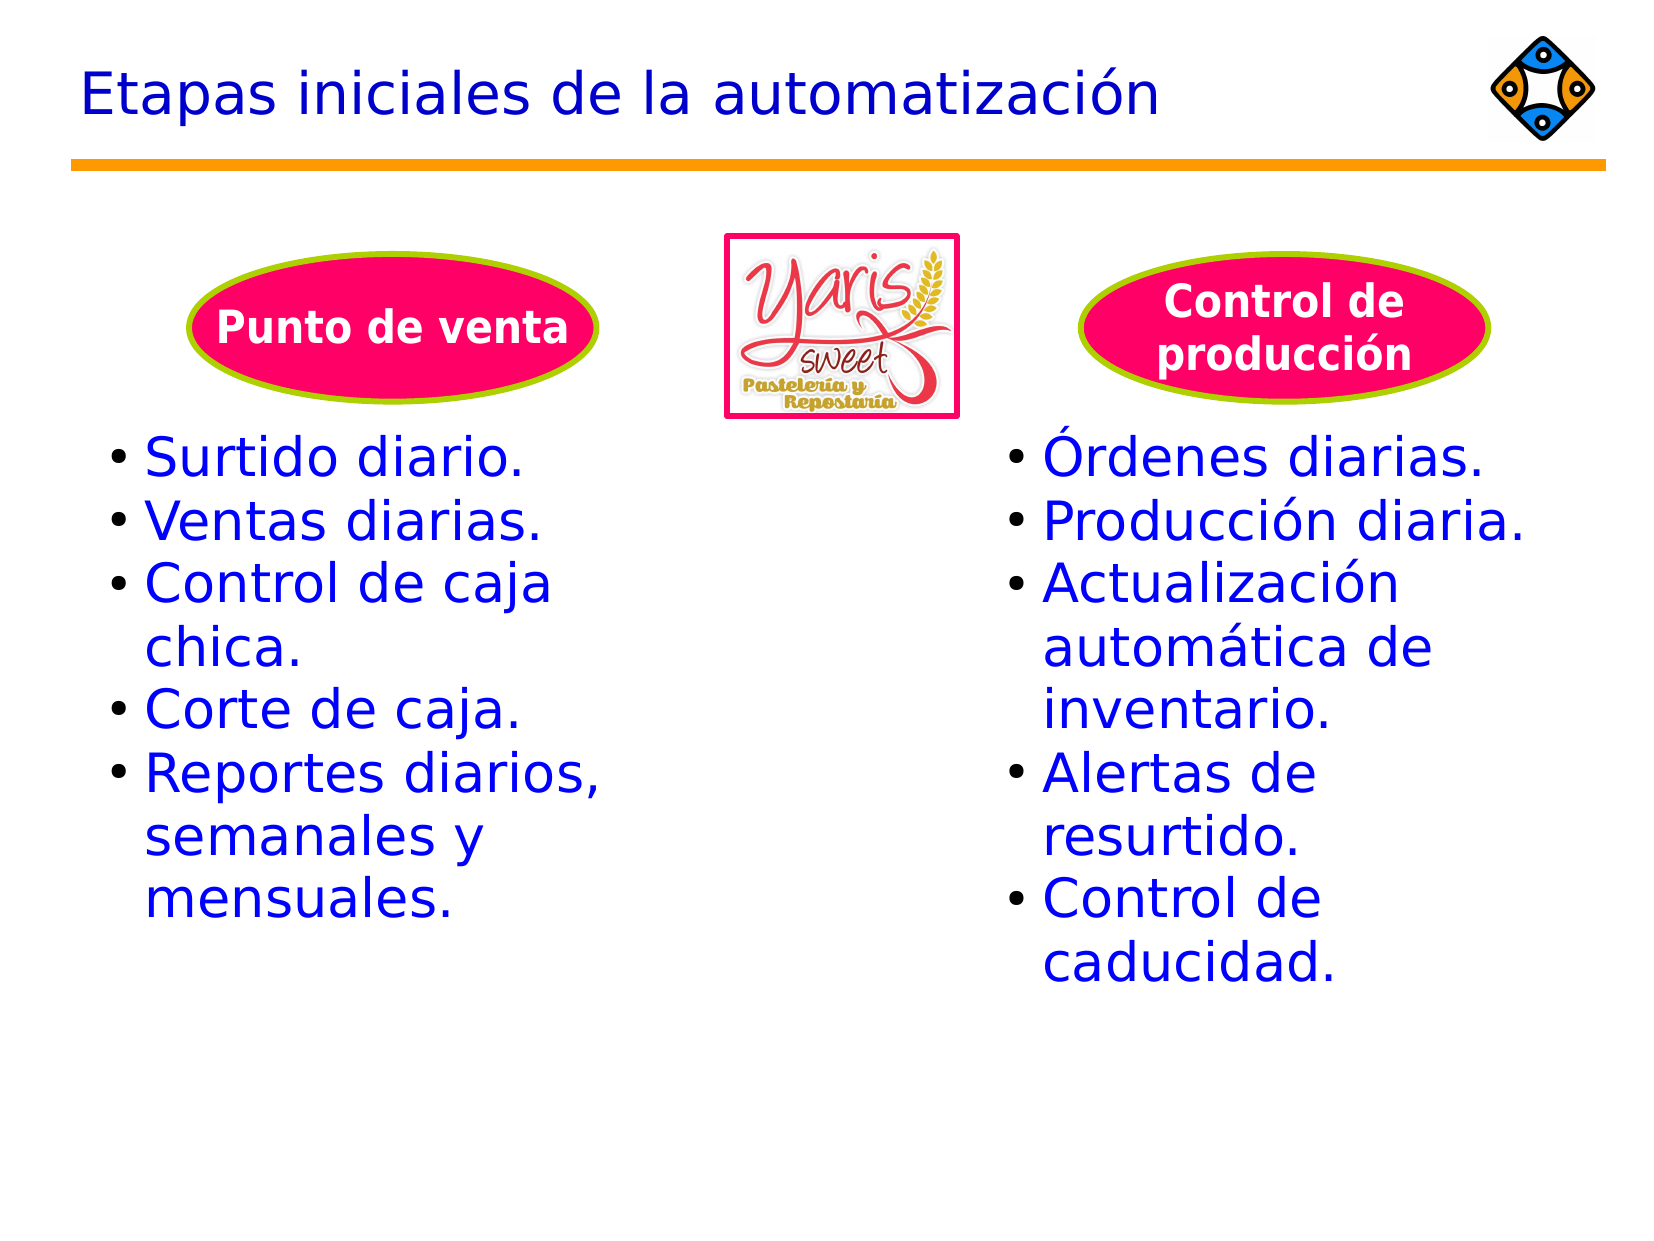

Etapas iniciales de la automatización
Punto de venta
Control de
producción
Surtido diario.
Ventas diarias.
Control de caja chica.
Corte de caja.
Reportes diarios, semanales y mensuales.
Órdenes diarias.
Producción diaria.
Actualización automática de inventario.
Alertas de resurtido.
Control de caducidad.